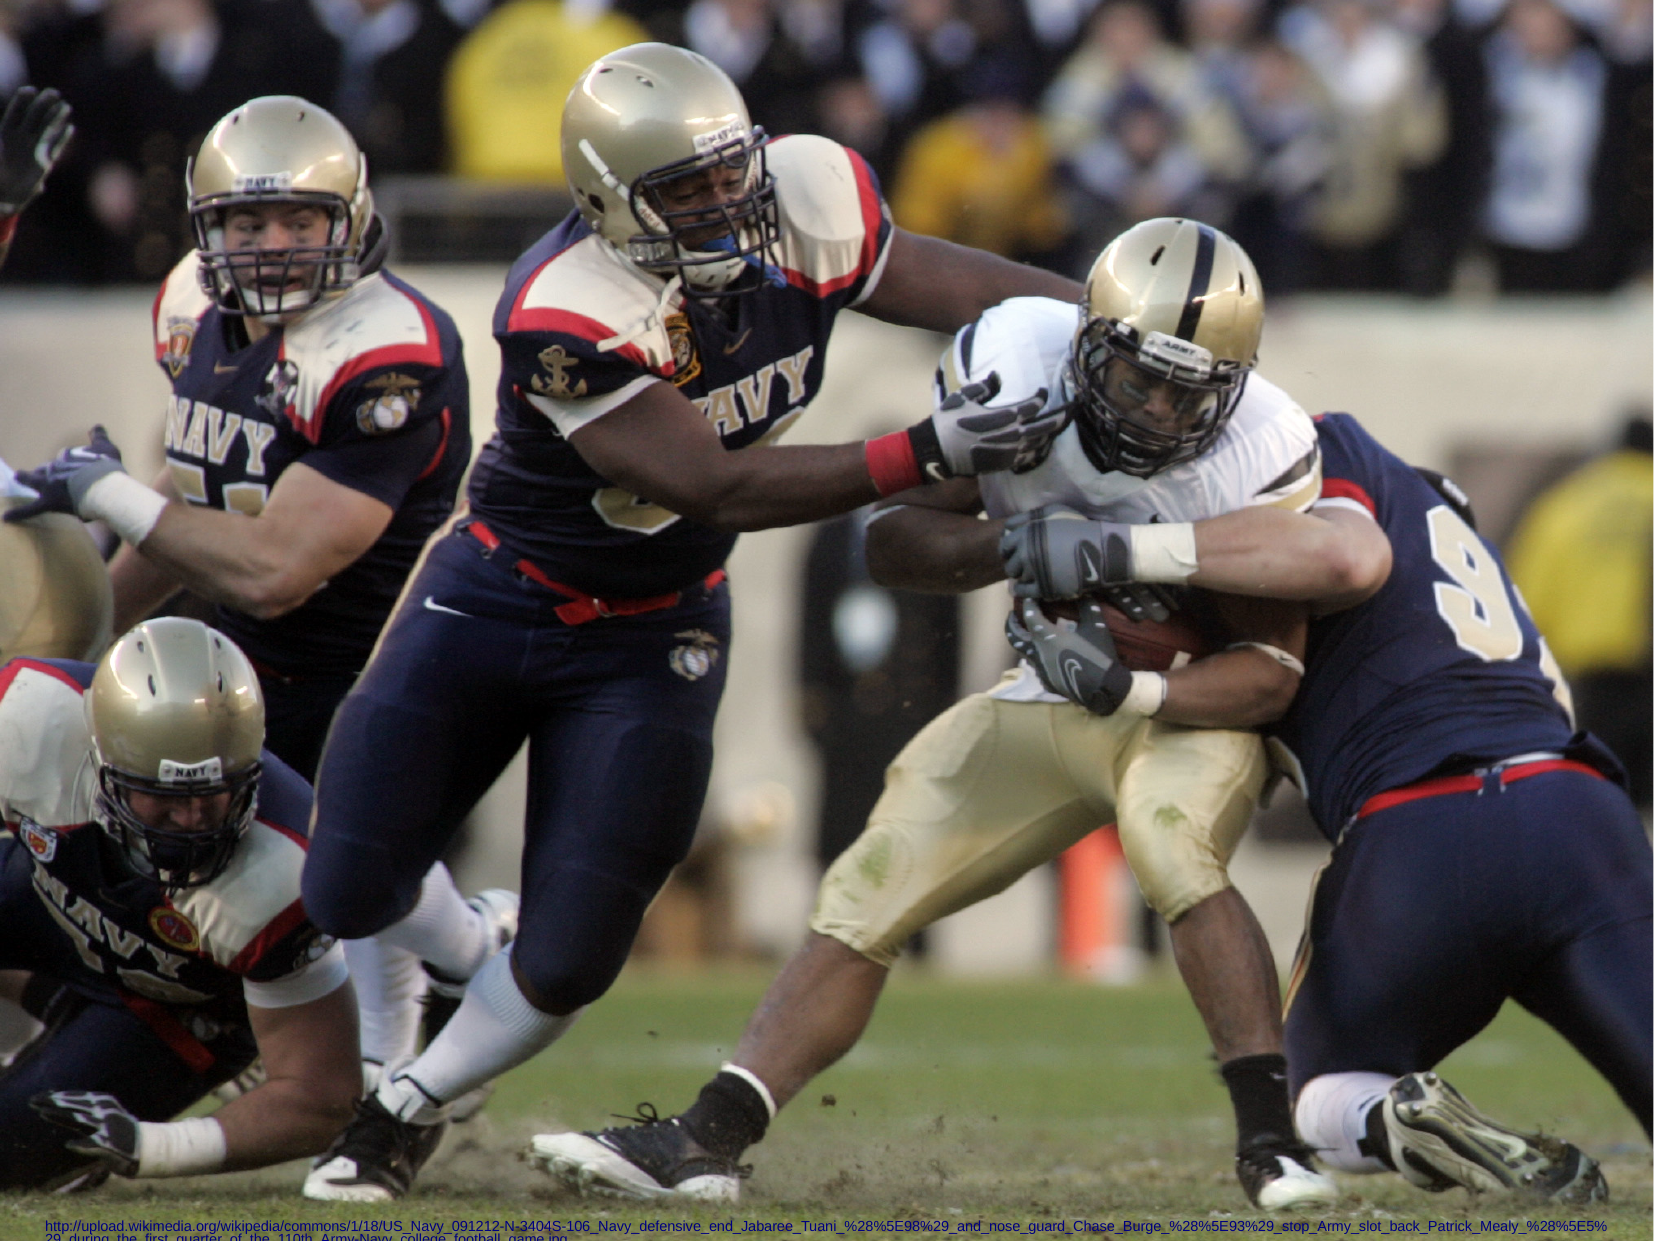

#
6
Crowdsourcing code review
http://upload.wikimedia.org/wikipedia/commons/1/18/US_Navy_091212-N-3404S-106_Navy_defensive_end_Jabaree_Tuani_%28%5E98%29_and_nose_guard_Chase_Burge_%28%5E93%29_stop_Army_slot_back_Patrick_Mealy_%28%5E5%29_during_the_first_quarter_of_the_110th_Army-Navy_college_football_game.jpg By US Navy and thus public domain